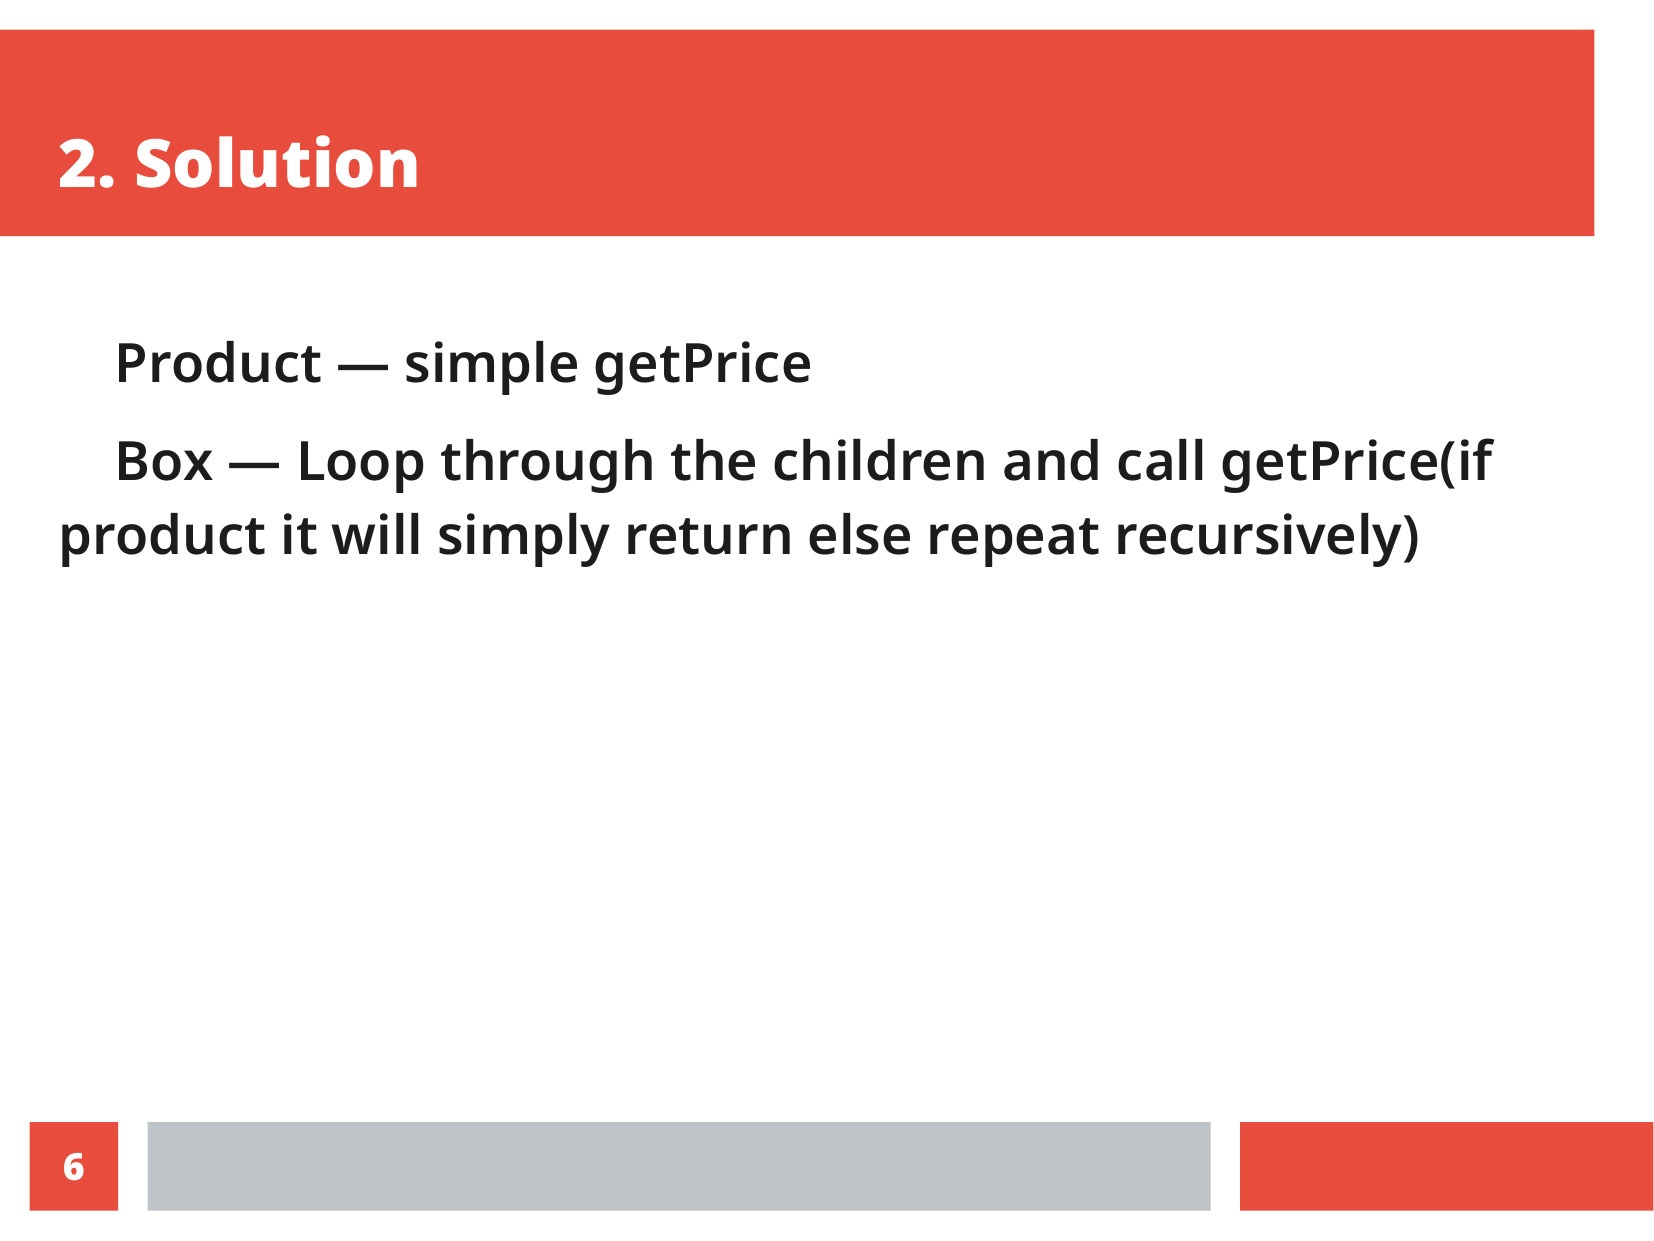

# 2. Solution
 Product — simple getPrice
 Box — Loop through the children and call getPrice(if product it will simply return else repeat recursively)
6